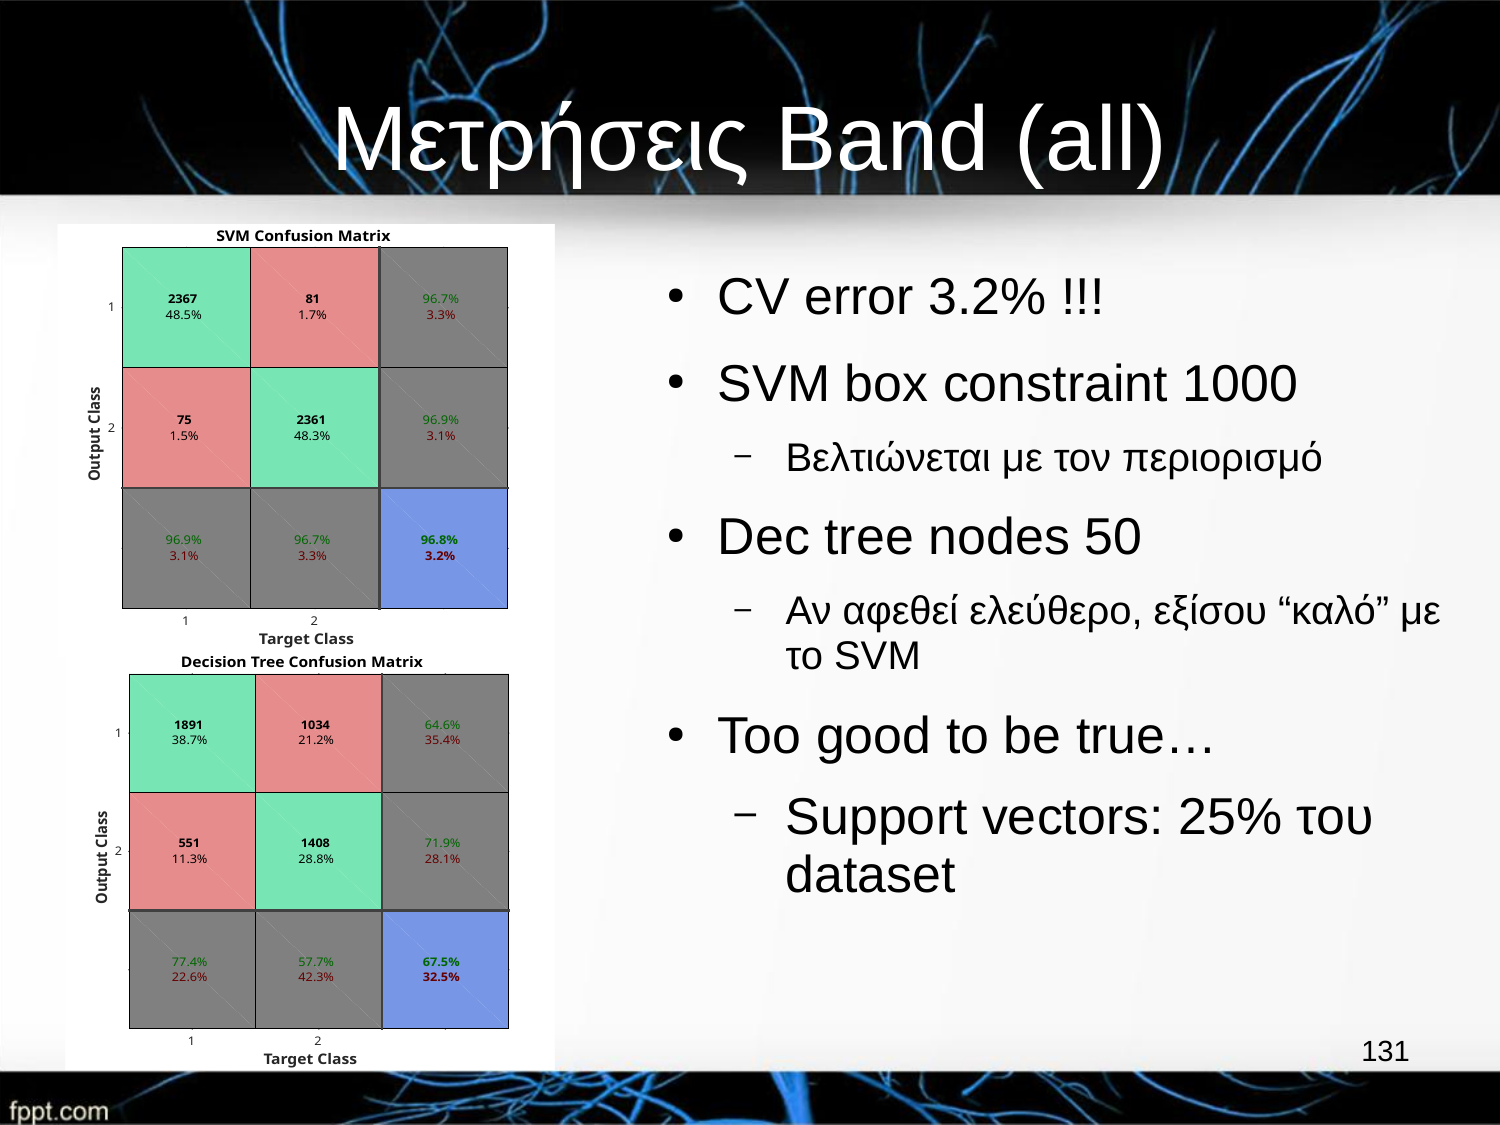

# Μετρήσεις Band (all)
CV error 3.2% !!!
SVM box constraint 1000
Βελτιώνεται με τον περιορισμό
Dec tree nodes 50
Αν αφεθεί ελεύθερο, εξίσου “καλό” με το SVM
Too good to be true…
Support vectors: 25% του dataset
131